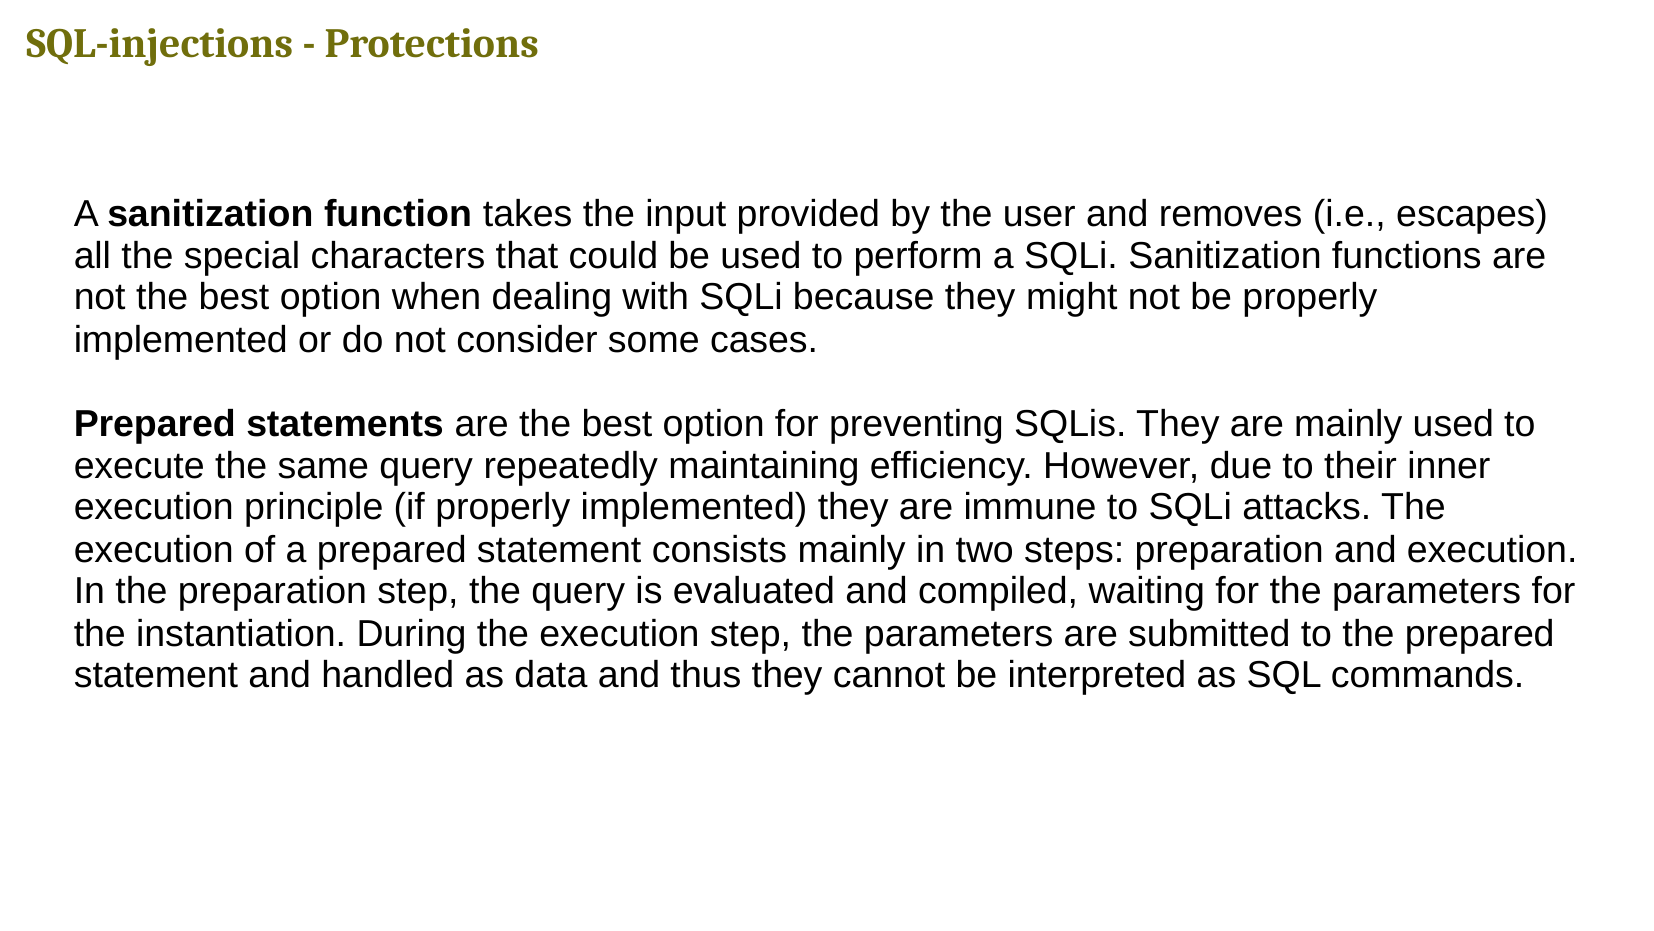

SQL-injections - Protections
A sanitization function takes the input provided by the user and removes (i.e., escapes) all the special characters that could be used to perform a SQLi. Sanitization functions are not the best option when dealing with SQLi because they might not be properly implemented or do not consider some cases.
Prepared statements are the best option for preventing SQLis. They are mainly used to execute the same query repeatedly maintaining efficiency. However, due to their inner execution principle (if properly implemented) they are immune to SQLi attacks. The execution of a prepared statement consists mainly in two steps: preparation and execution. In the preparation step, the query is evaluated and compiled, waiting for the parameters for the instantiation. During the execution step, the parameters are submitted to the prepared statement and handled as data and thus they cannot be interpreted as SQL commands.